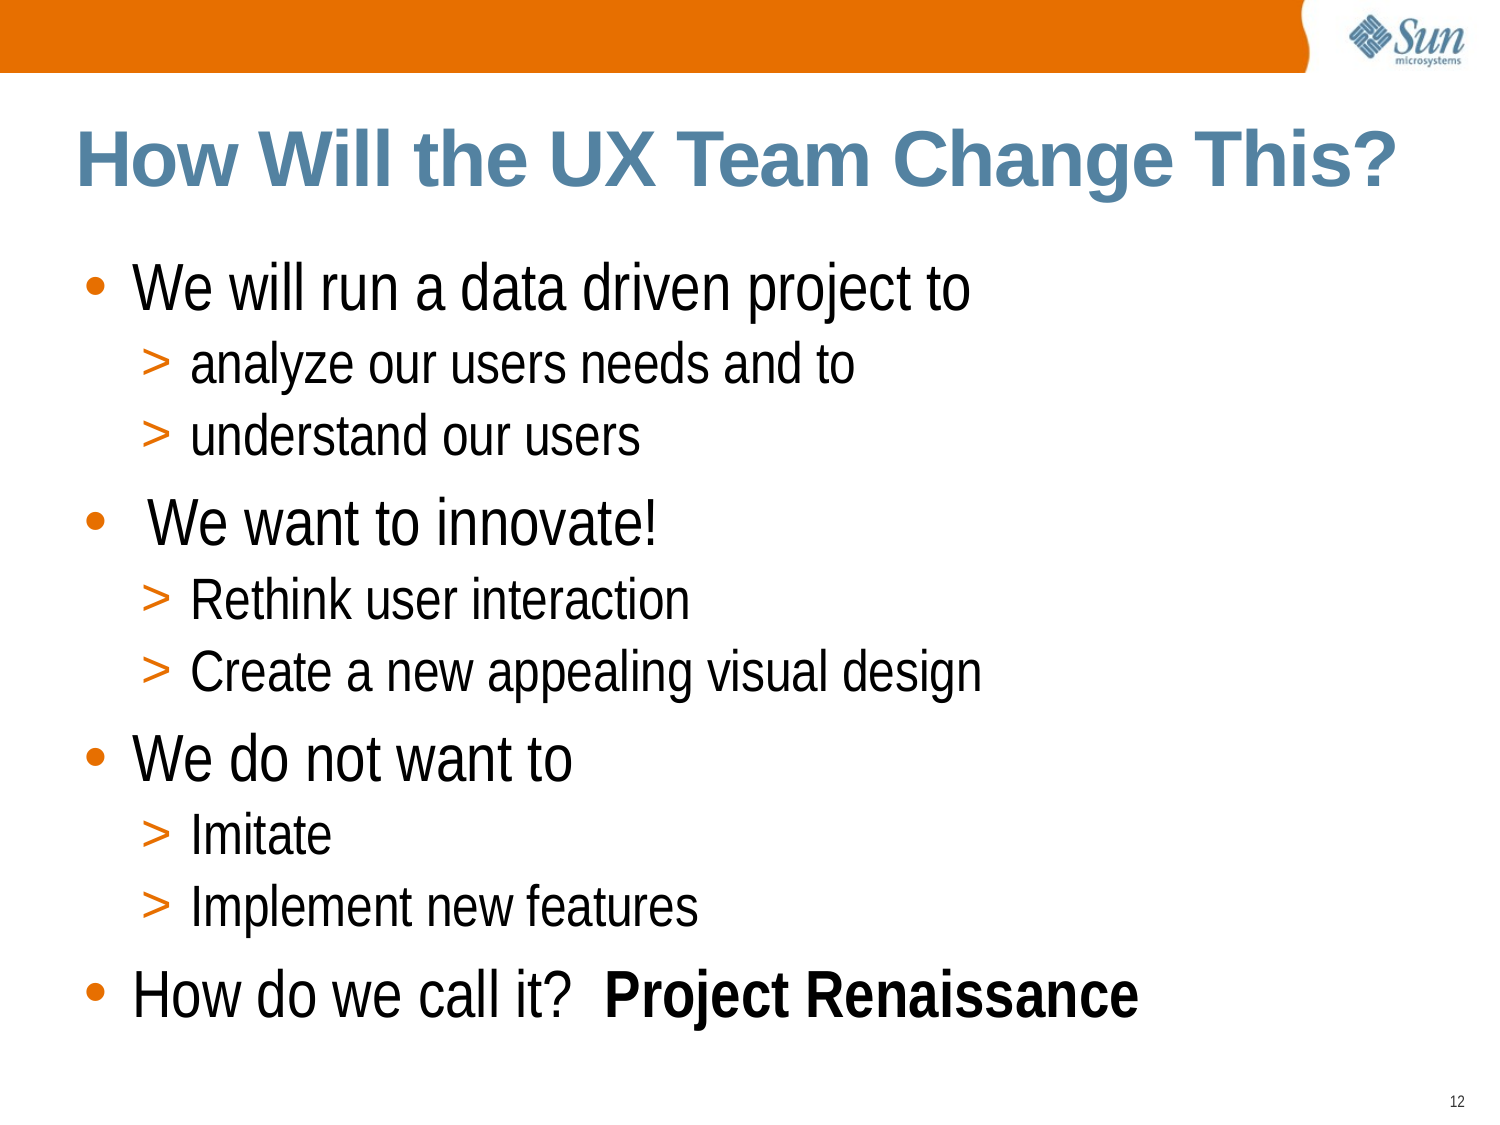

# How Will the UX Team Change This?
We will run a data driven project to
analyze our users needs and to
understand our users
 We want to innovate!
Rethink user interaction
Create a new appealing visual design
We do not want to
Imitate
Implement new features
How do we call it? Project Renaissance